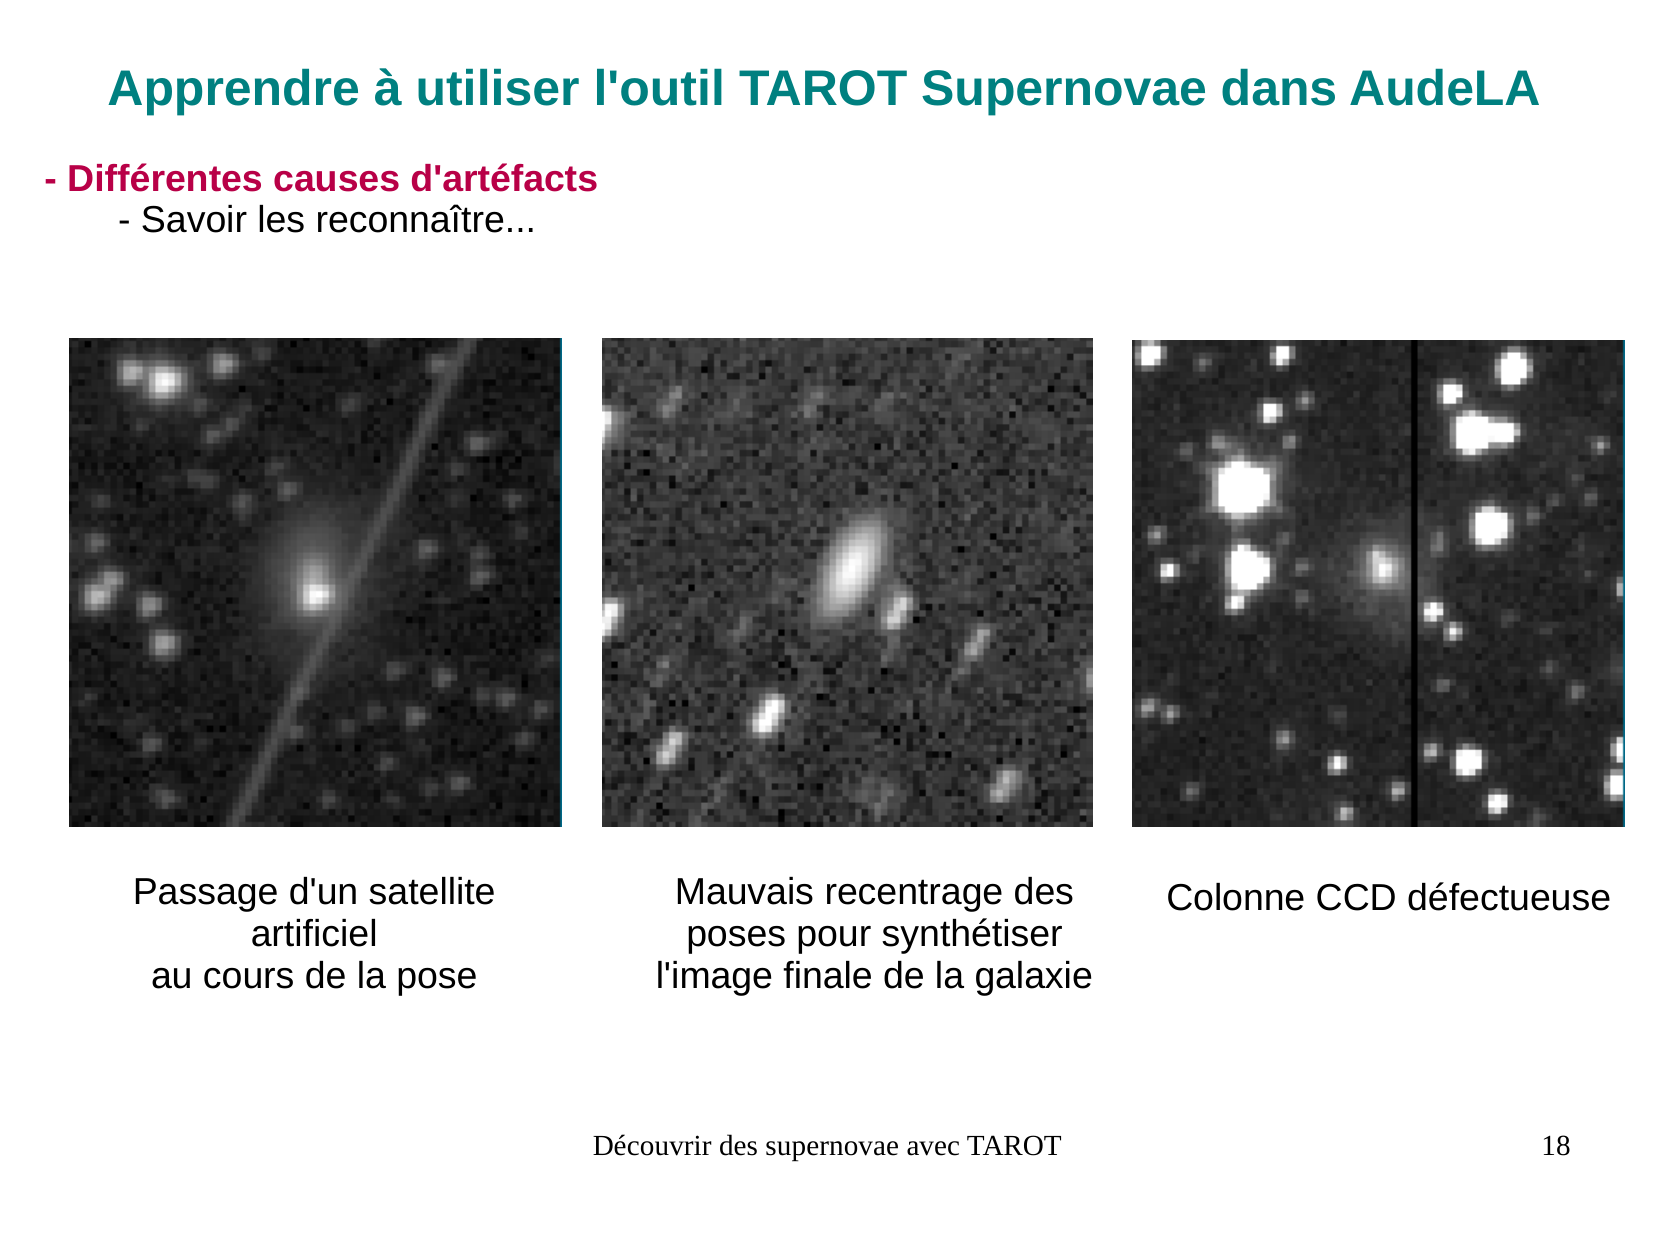

Apprendre à utiliser l'outil TAROT Supernovae dans AudeLA
- Différentes causes d'artéfacts
	- Savoir les reconnaître...
Passage d'un satellite
artificiel
au cours de la pose
Mauvais recentrage des
poses pour synthétiser
l'image finale de la galaxie
Colonne CCD défectueuse
Découvrir des supernovae avec TAROT
18